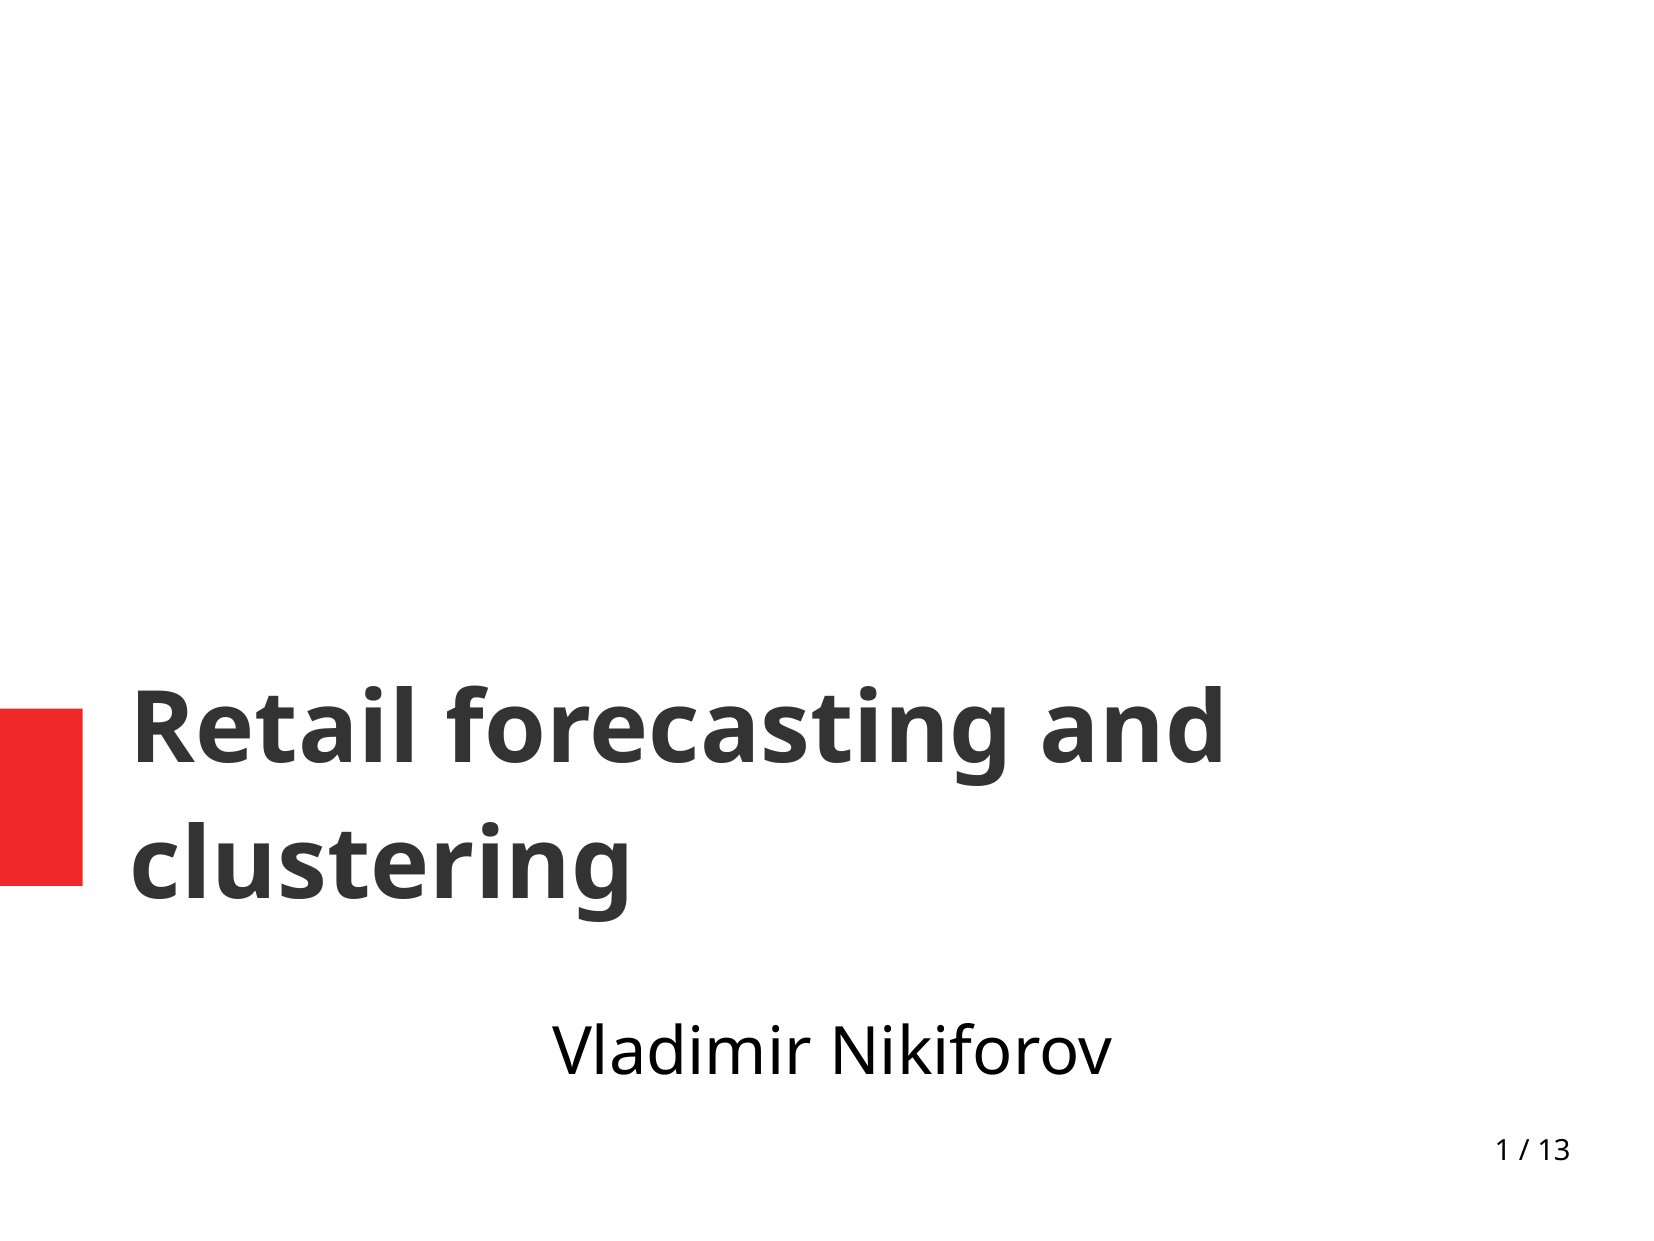

# Retail forecasting and clustering
Vladimir Nikiforov
1